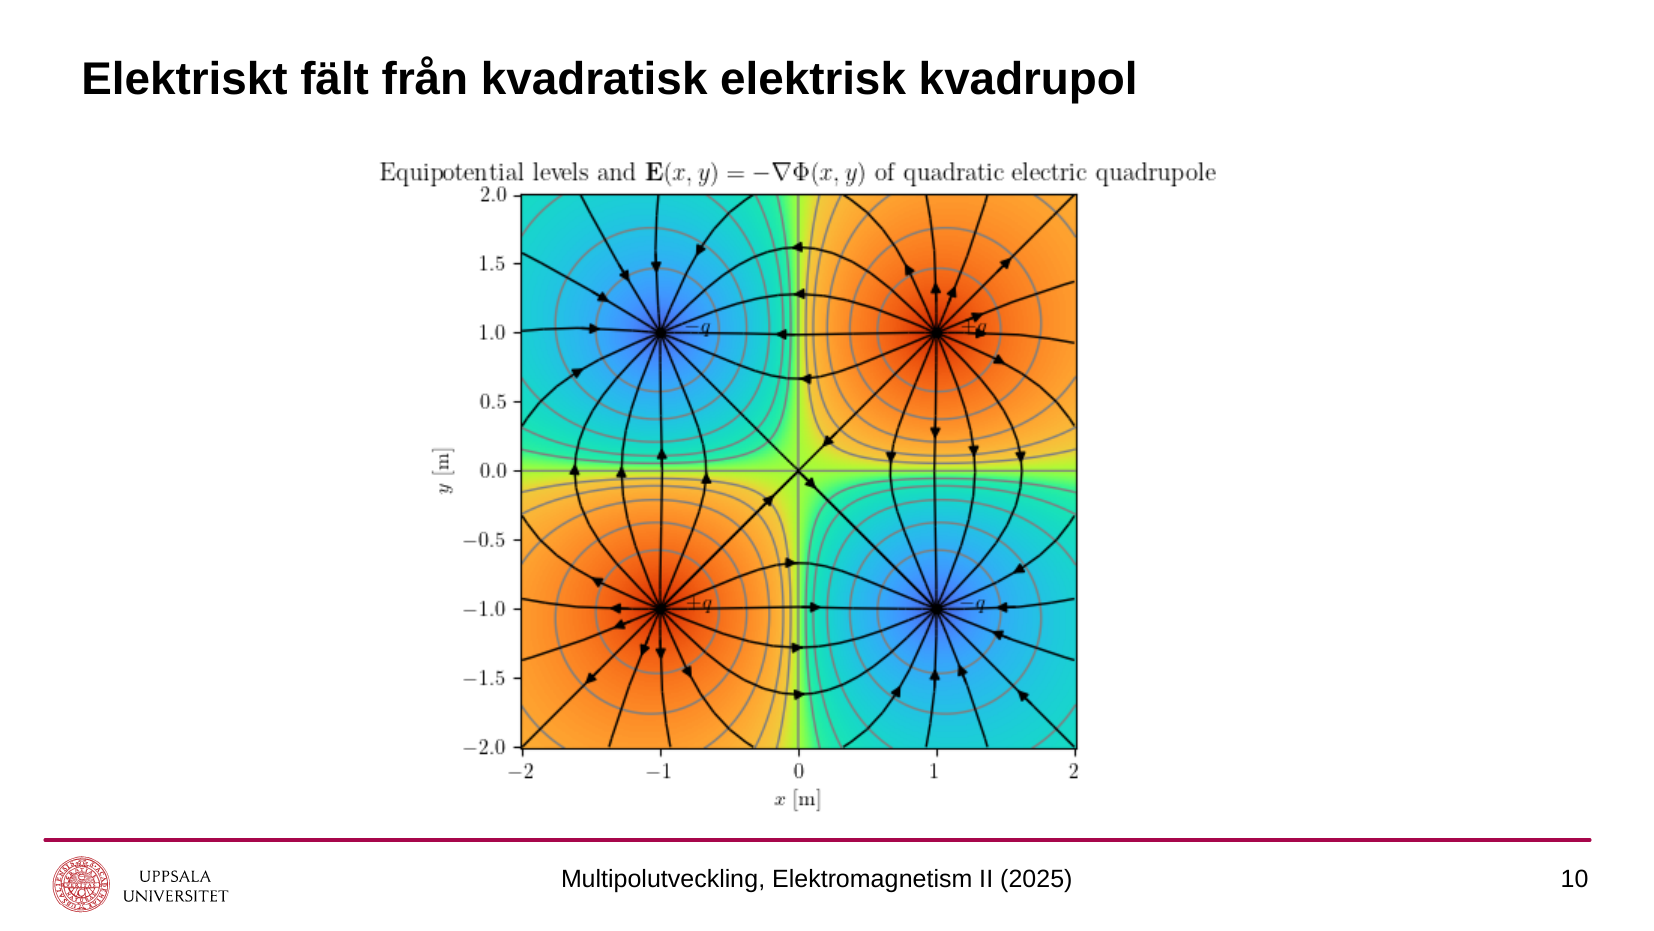

# Elektriskt fält från kvadratisk elektrisk kvadrupol
10
Multipolutveckling, Elektromagnetism II (2025)